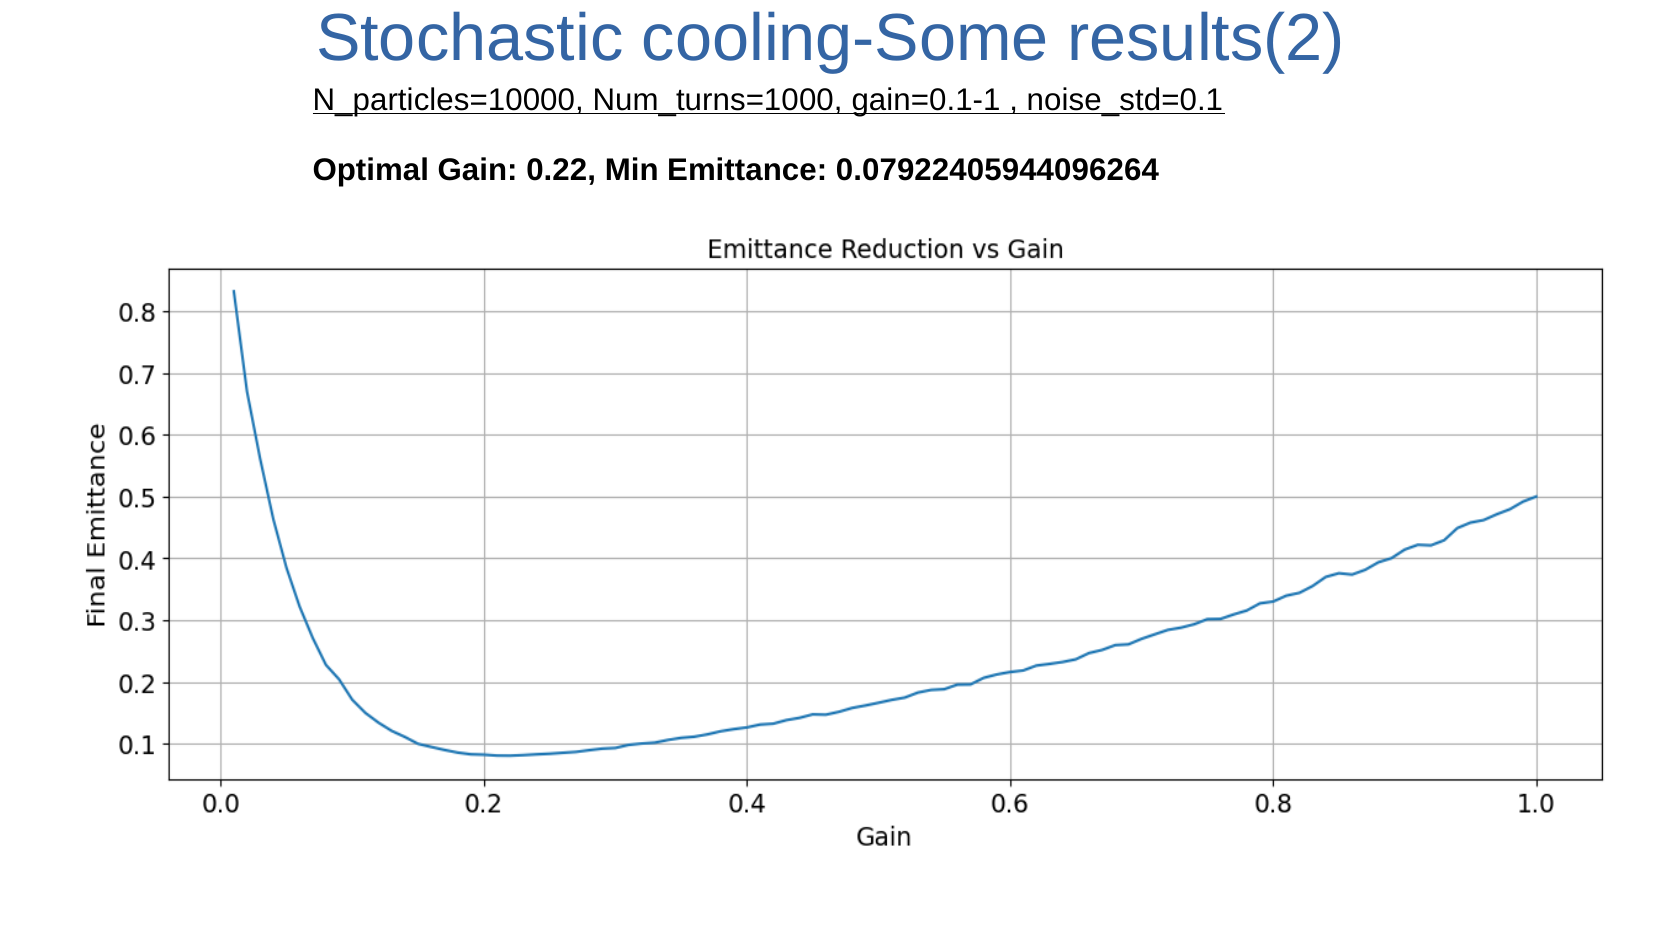

# Stochastic cooling-Some results(2)
N_particles=10000, Num_turns=1000, gain=0.1-1 , noise_std=0.1
Optimal Gain: 0.22, Min Emittance: 0.07922405944096264